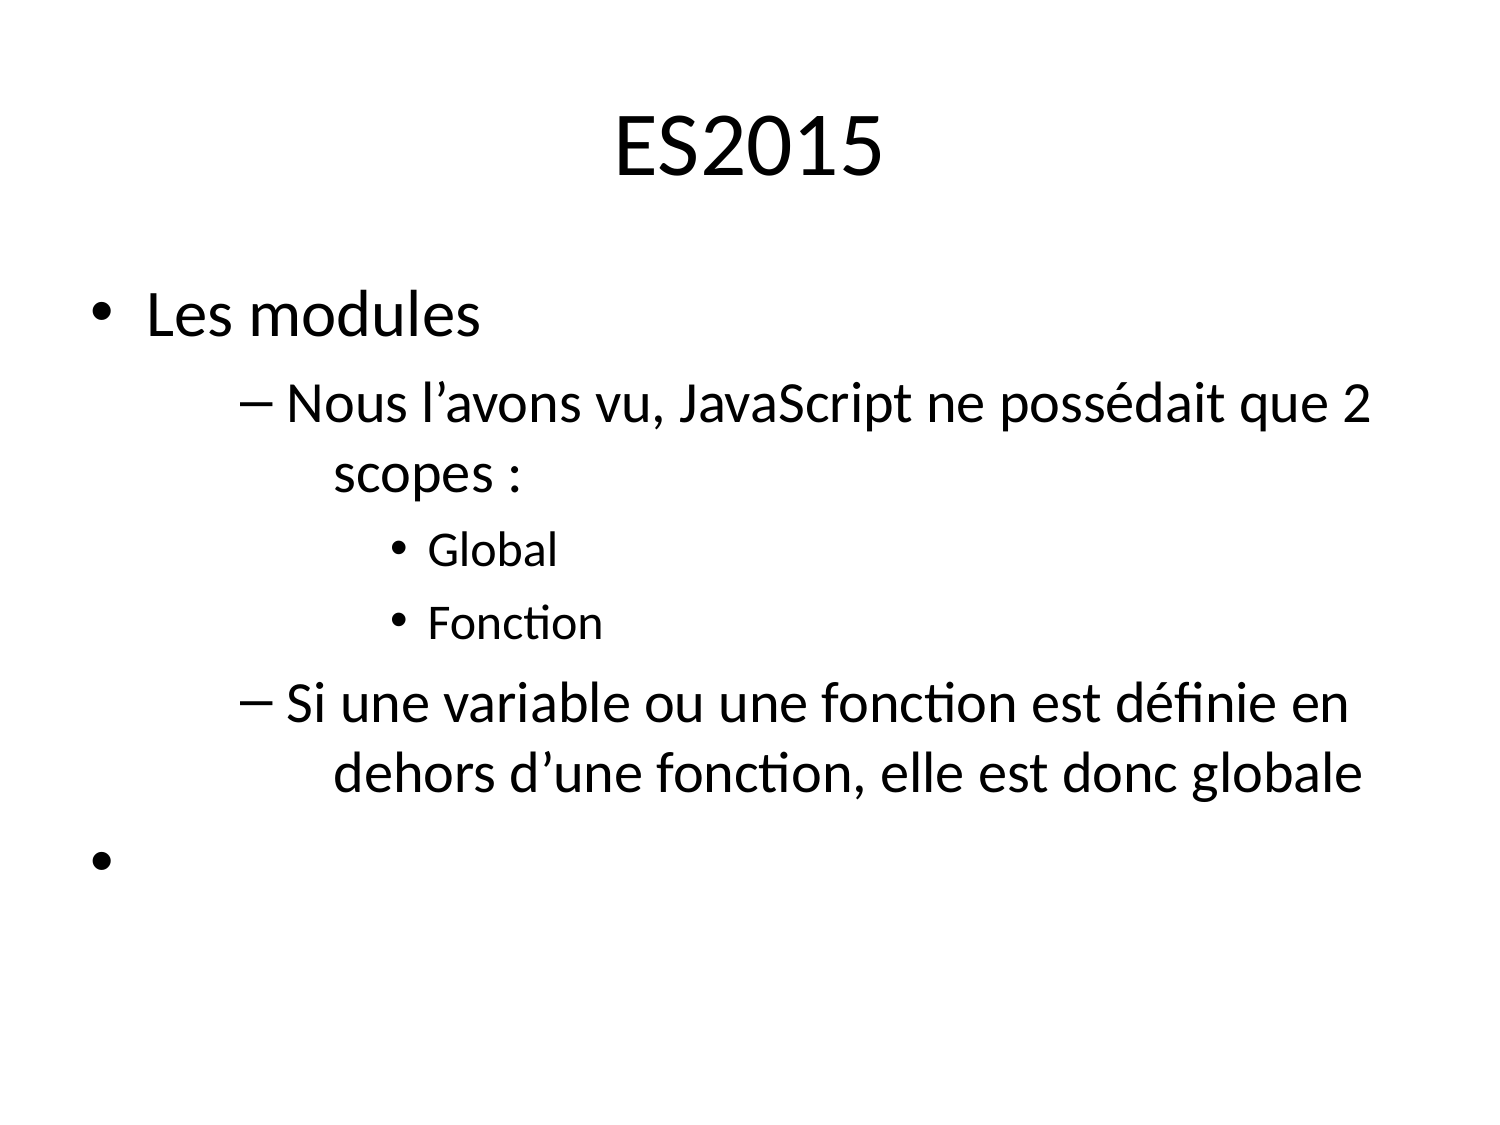

# ES2015
Les modules
Nous l’avons vu, JavaScript ne possédait que 2 scopes :
Global
Fonction
Si une variable ou une fonction est définie en dehors d’une fonction, elle est donc globale